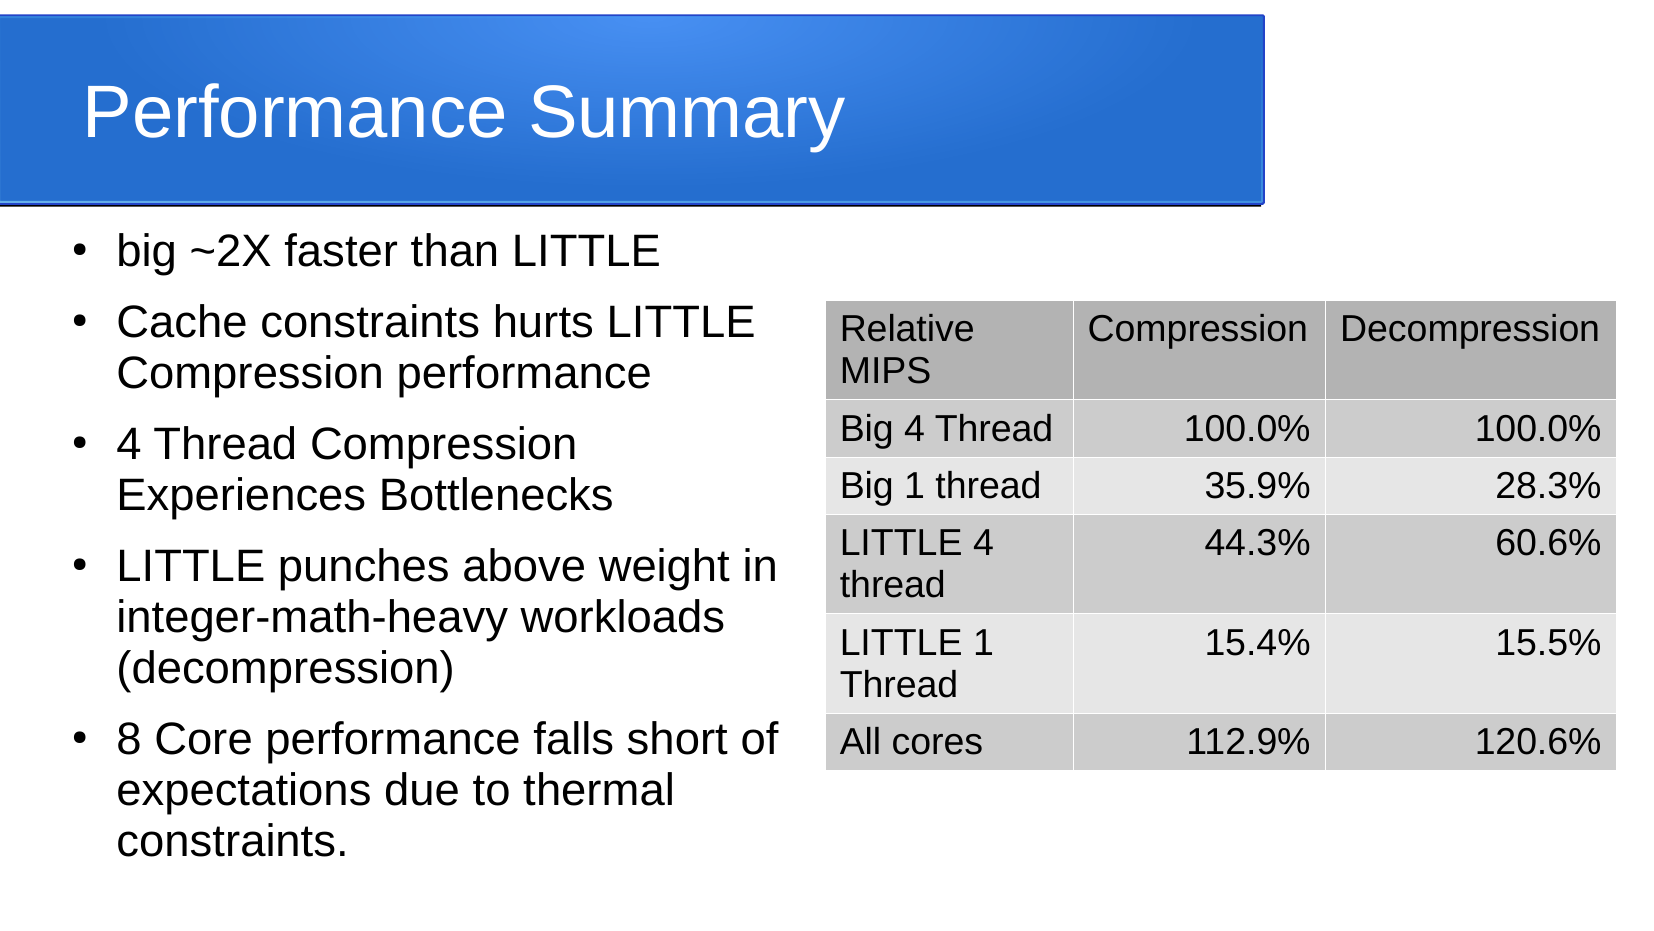

# Performance Summary
big ~2X faster than LITTLE
Cache constraints hurts LITTLE Compression performance
4 Thread Compression Experiences Bottlenecks
LITTLE punches above weight in integer-math-heavy workloads (decompression)
8 Core performance falls short of expectations due to thermal constraints.
| Relative MIPS | Compression | Decompression |
| --- | --- | --- |
| Big 4 Thread | 100.0% | 100.0% |
| Big 1 thread | 35.9% | 28.3% |
| LITTLE 4 thread | 44.3% | 60.6% |
| LITTLE 1 Thread | 15.4% | 15.5% |
| All cores | 112.9% | 120.6% |